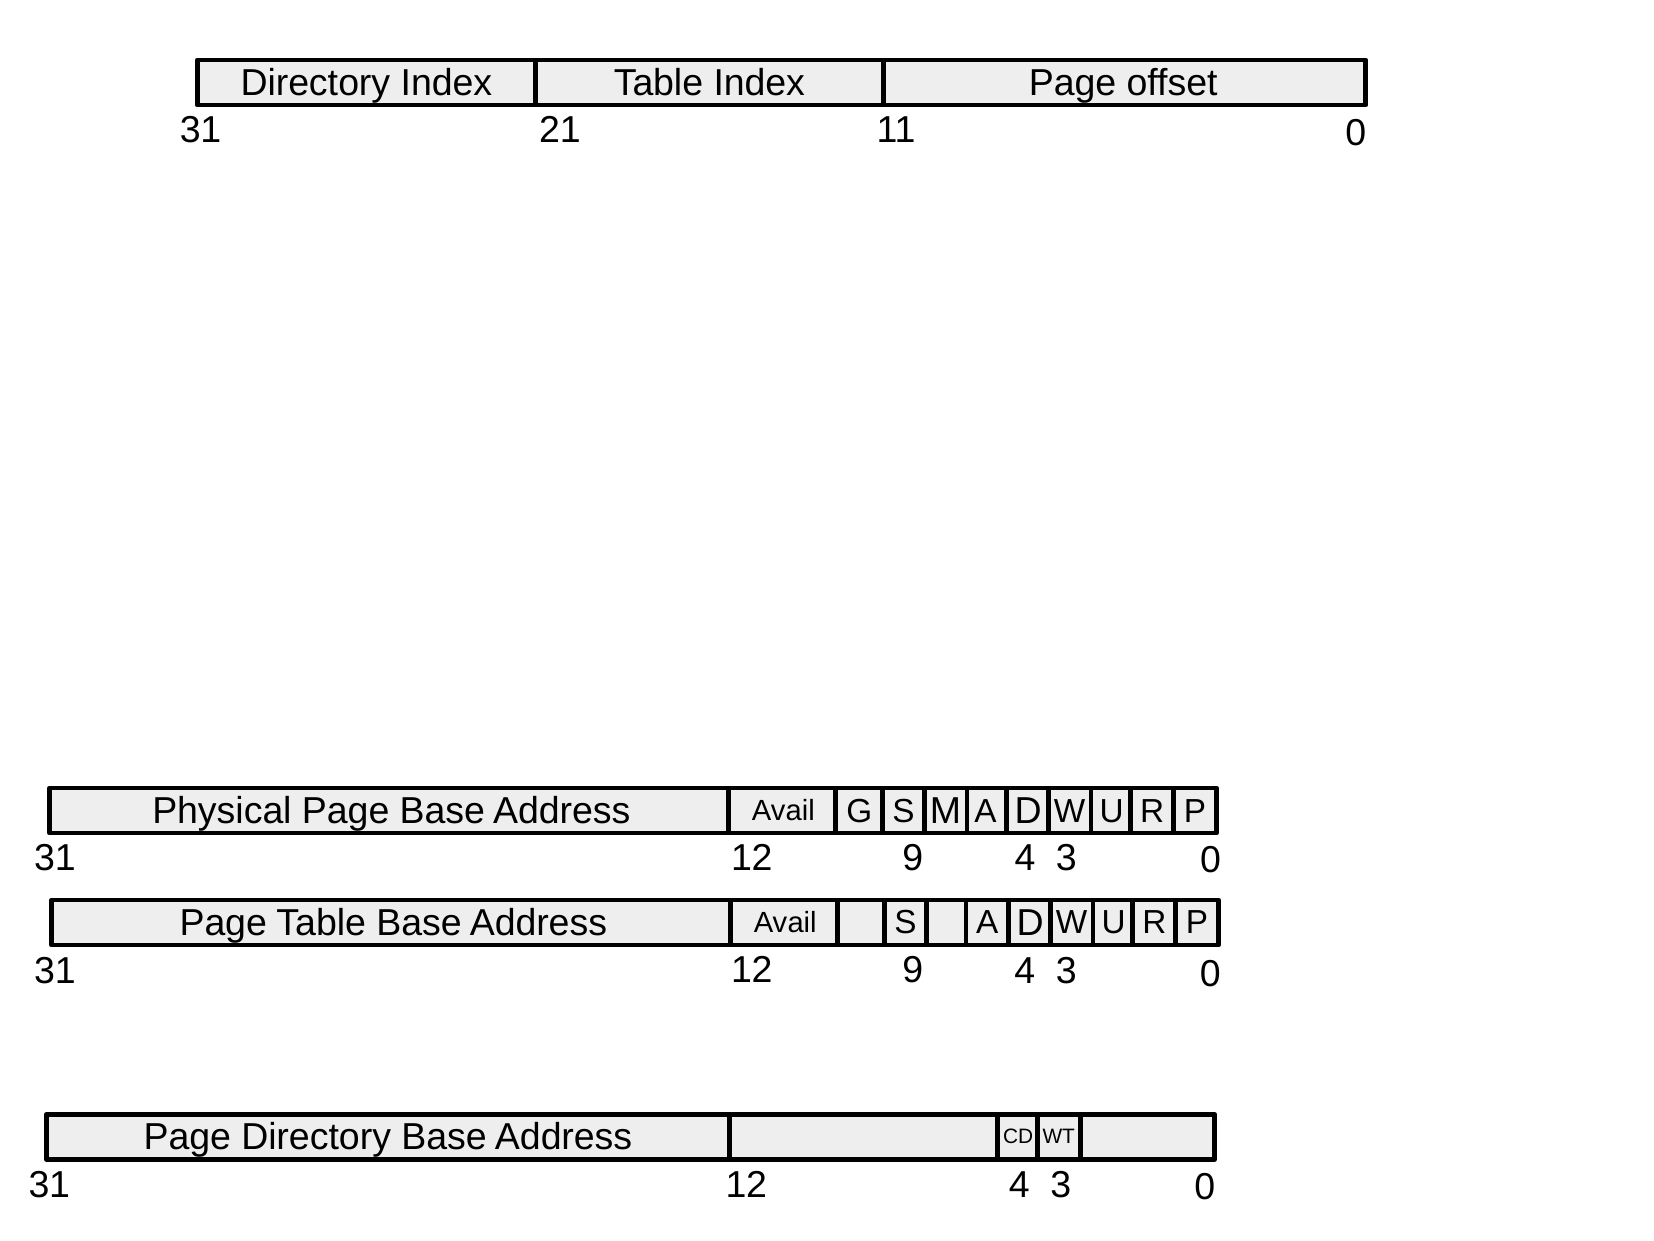

Directory Index
Table Index
Page offset
31
21
11
0
Physical Page Base Address
Avail
G
S
M
A
D
W
U
R
P
31
12
9
4
3
0
Page Table Base Address
Avail
S
A
D
W
U
R
P
12
9
31
4
3
0
Page Directory Base Address
CD
WT
31
12
4
3
0